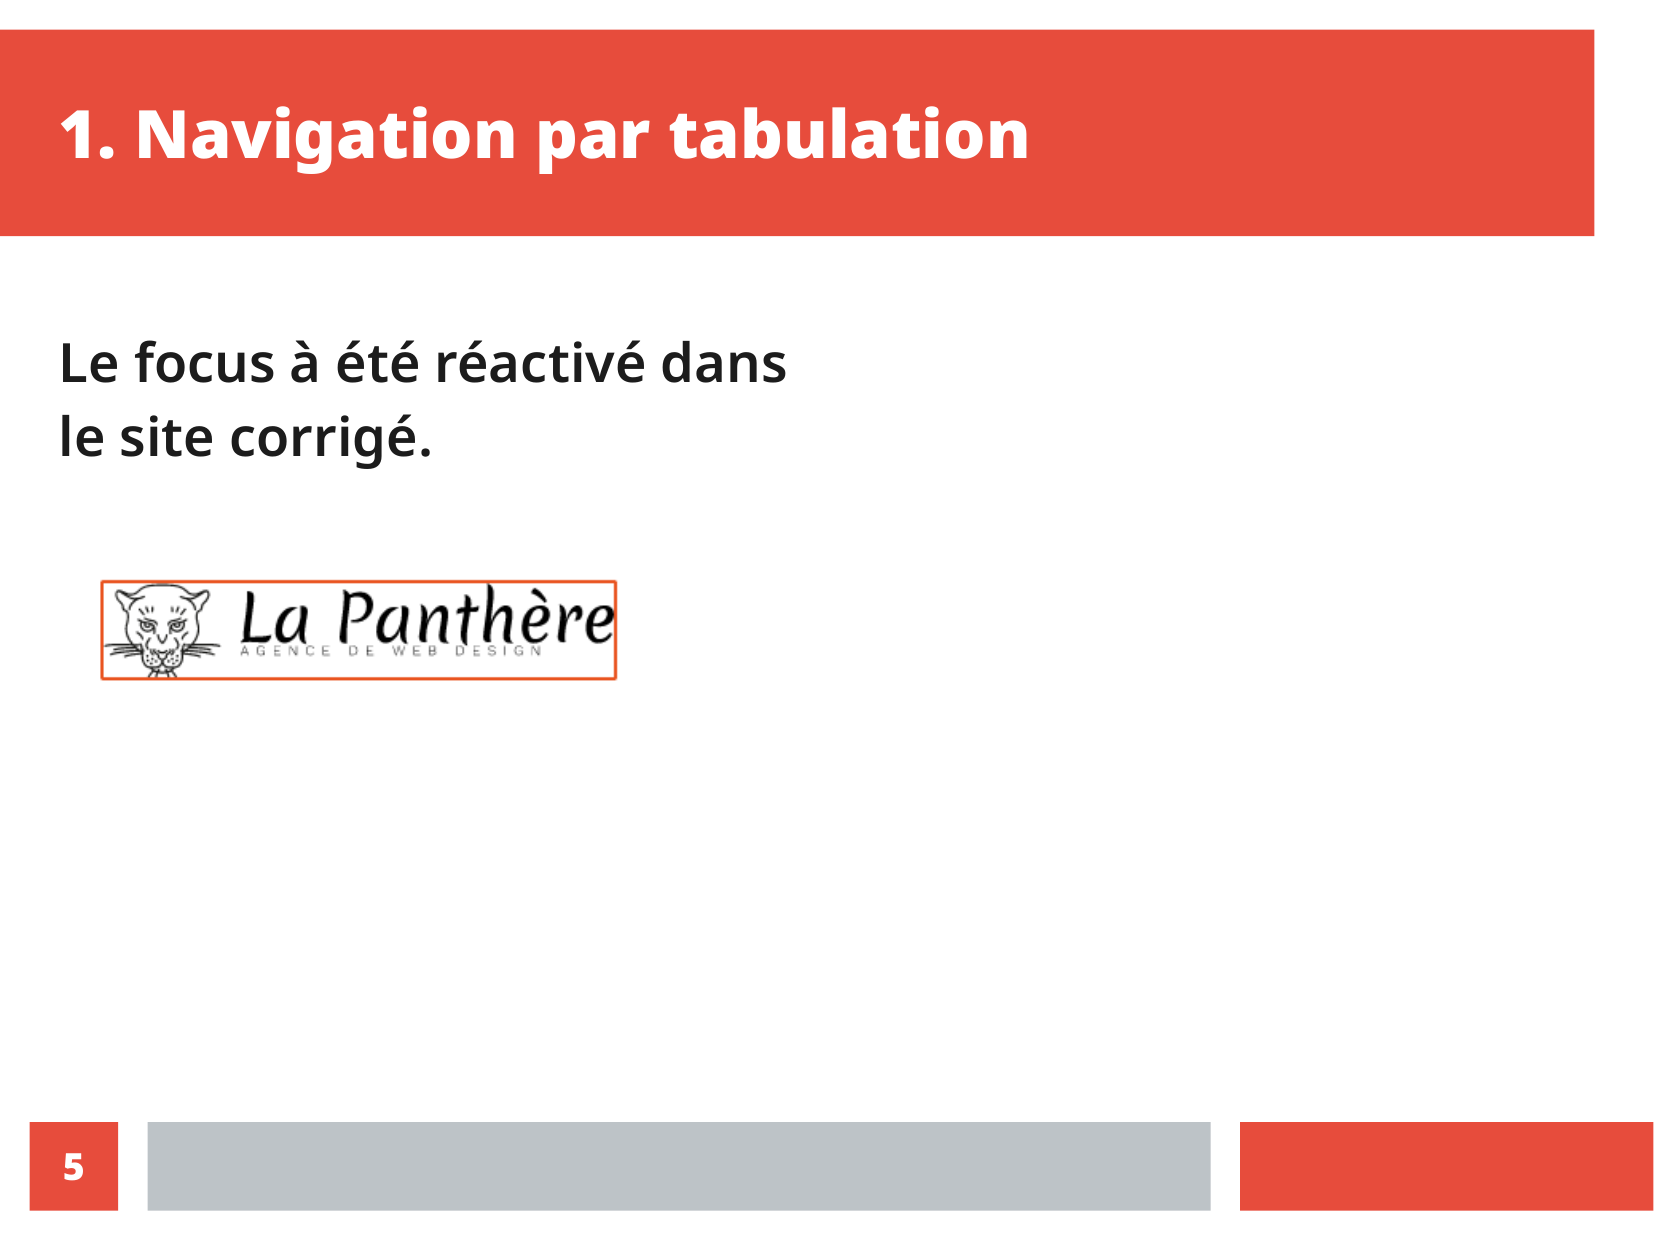

# 1. Navigation par tabulation
Le focus à été réactivé dans le site corrigé.
5